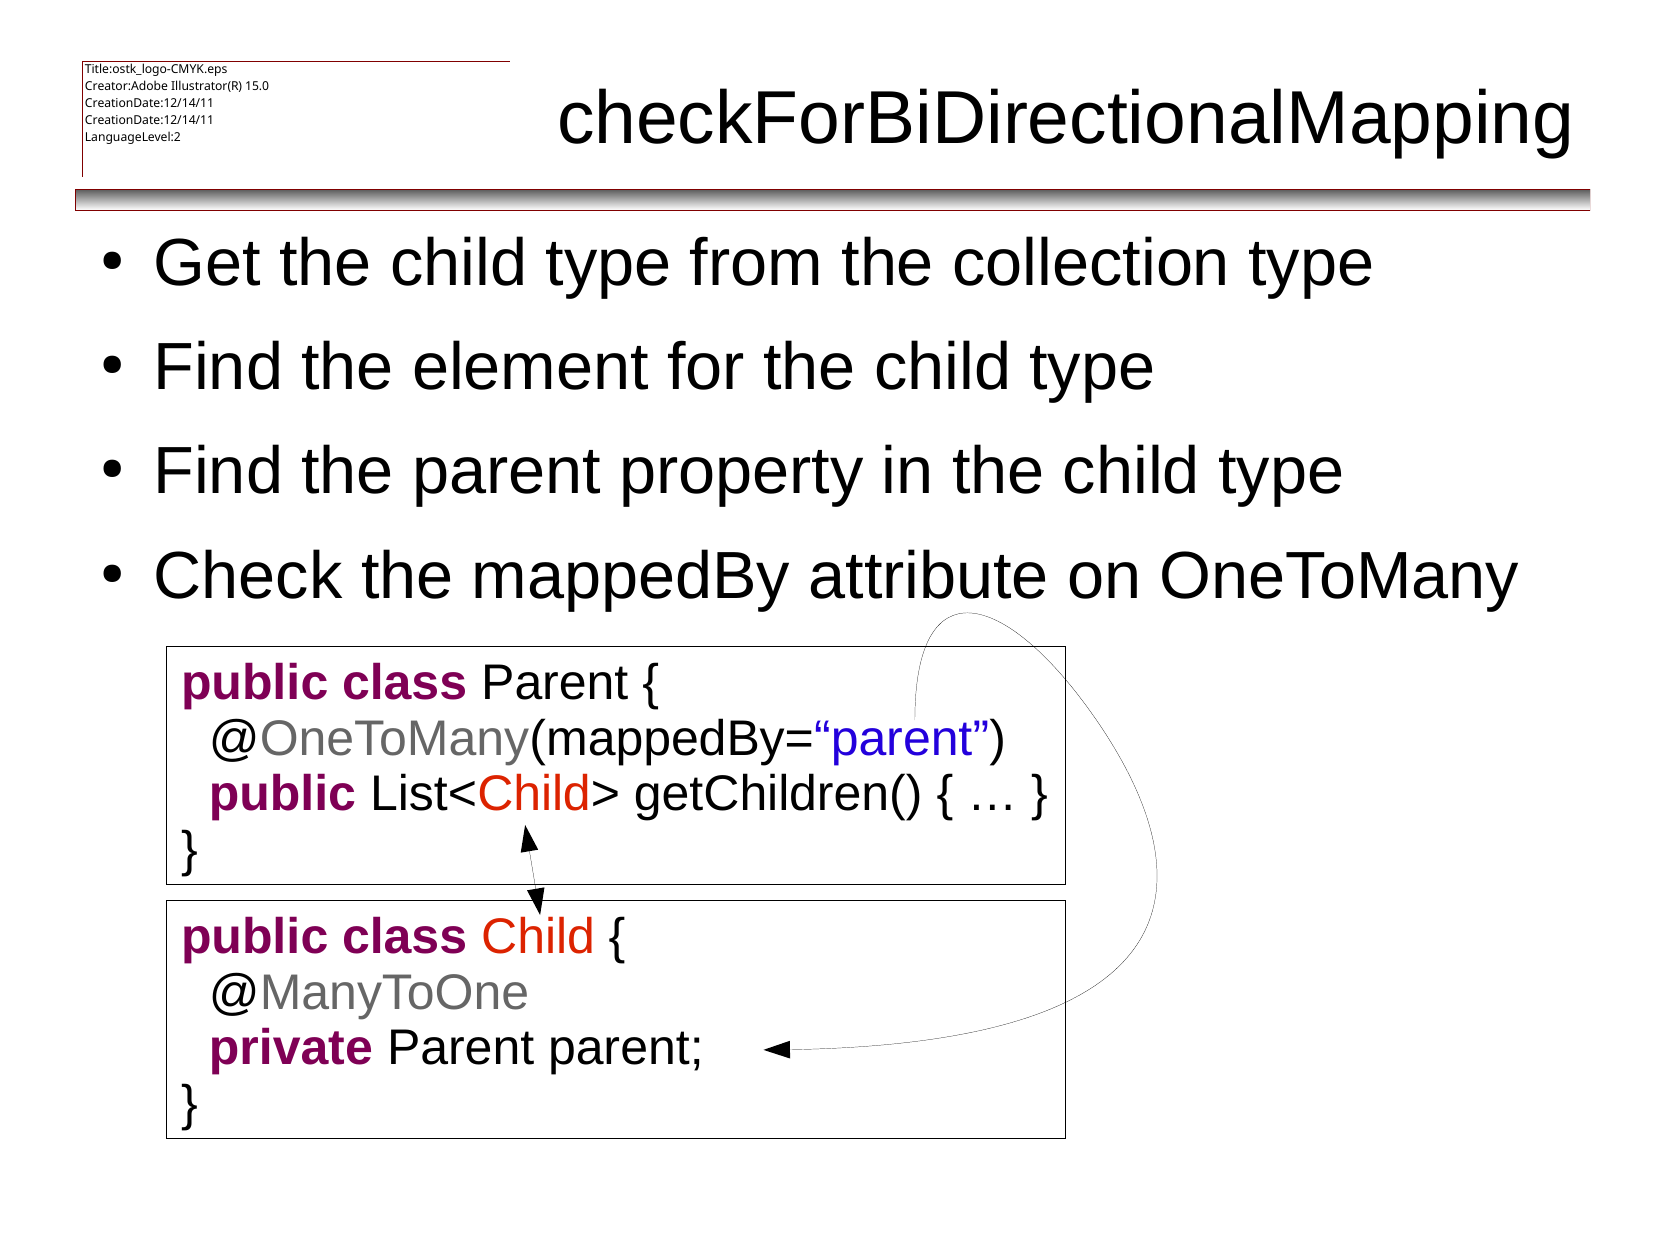

# checkForBiDirectionalMapping
Get the child type from the collection type
Find the element for the child type
Find the parent property in the child type
Check the mappedBy attribute on OneToMany
public class Parent {
 @OneToMany(mappedBy=“parent”)
 public List<Child> getChildren() { … }
}
public class Child {
 @ManyToOne
 private Parent parent;
}